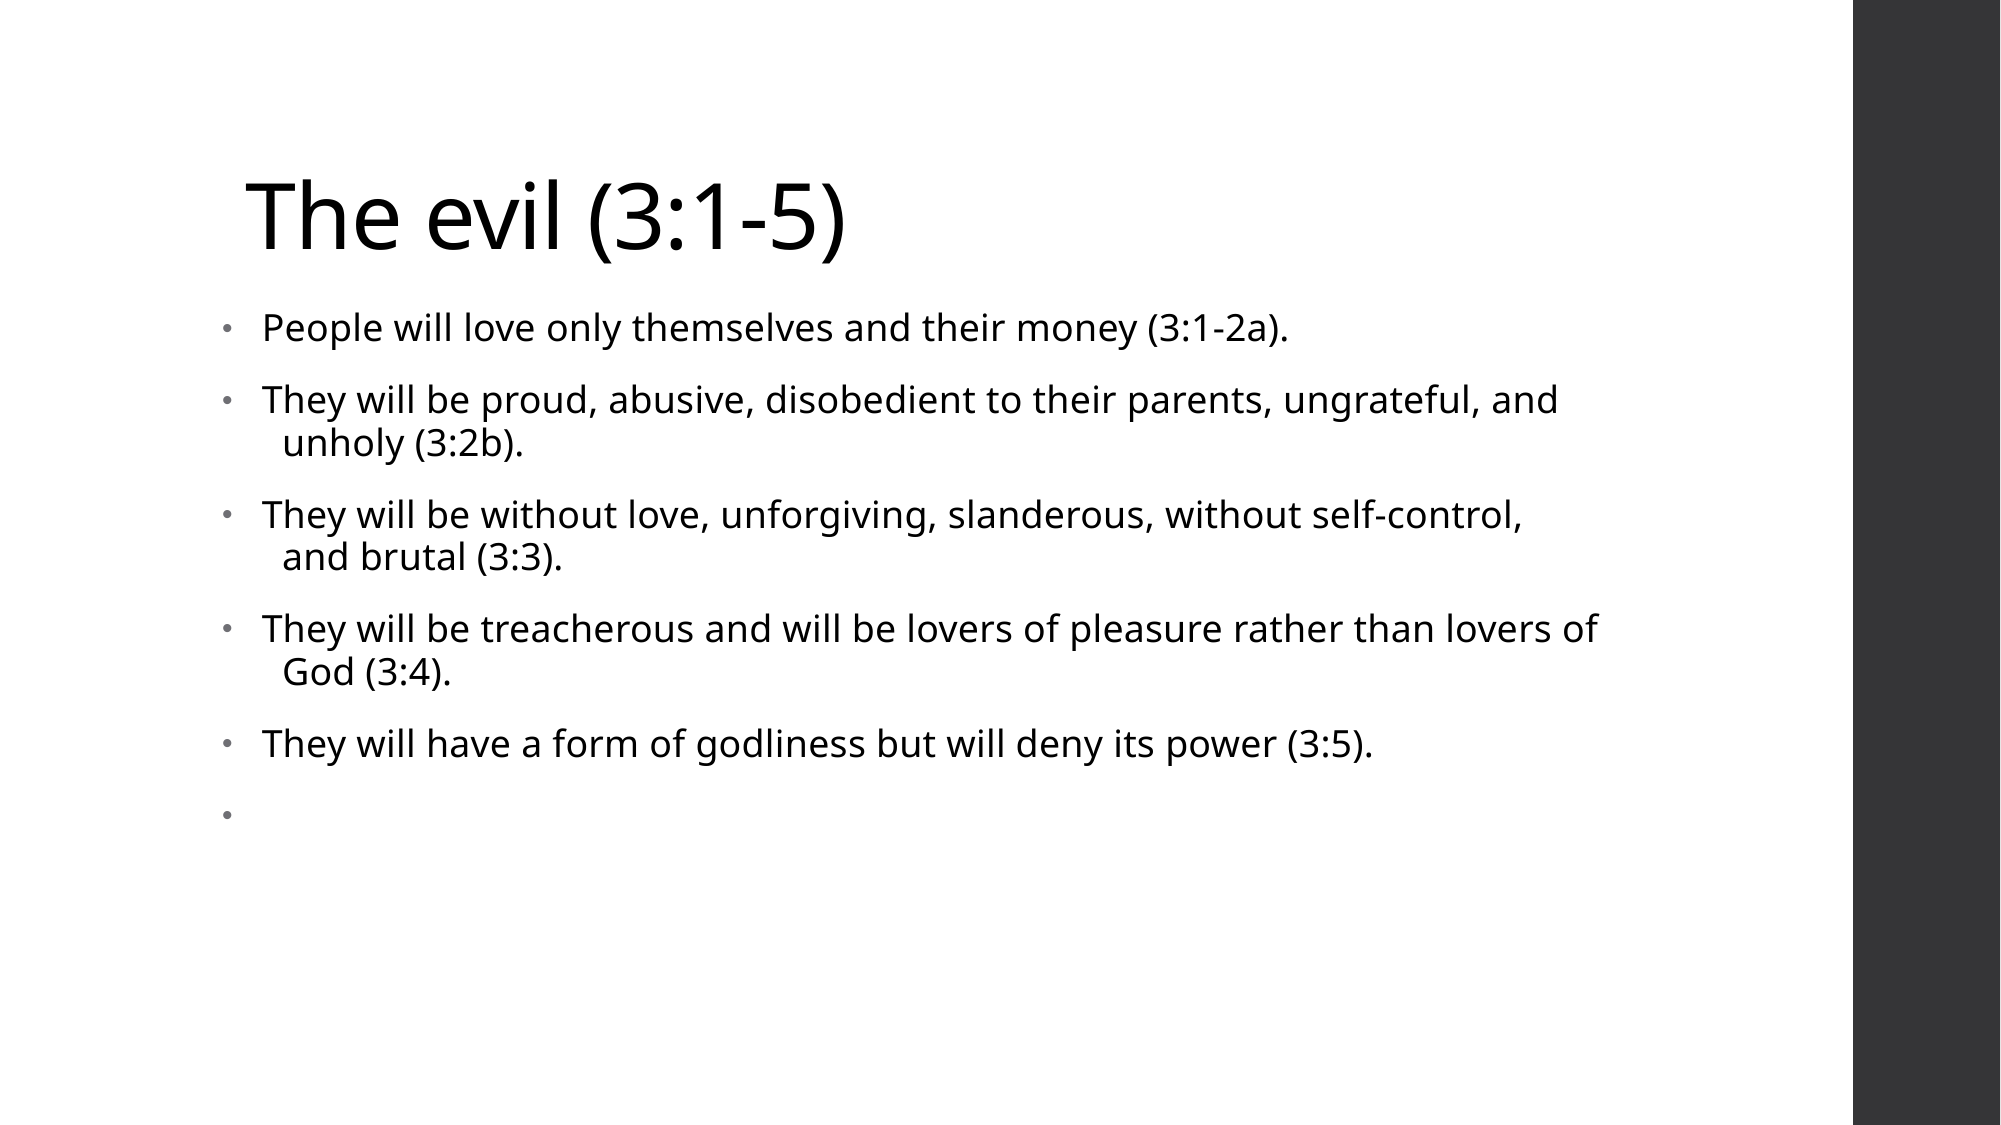

# The evil (3:1-5)
 People will love only themselves and their money (3:1-2a).
 They will be proud, abusive, disobedient to their parents, ungrateful, and unholy (3:2b).
 They will be without love, unforgiving, slanderous, without self-control, and brutal (3:3).
 They will be treacherous and will be lovers of pleasure rather than lovers of God (3:4).
 They will have a form of godliness but will deny its power (3:5).